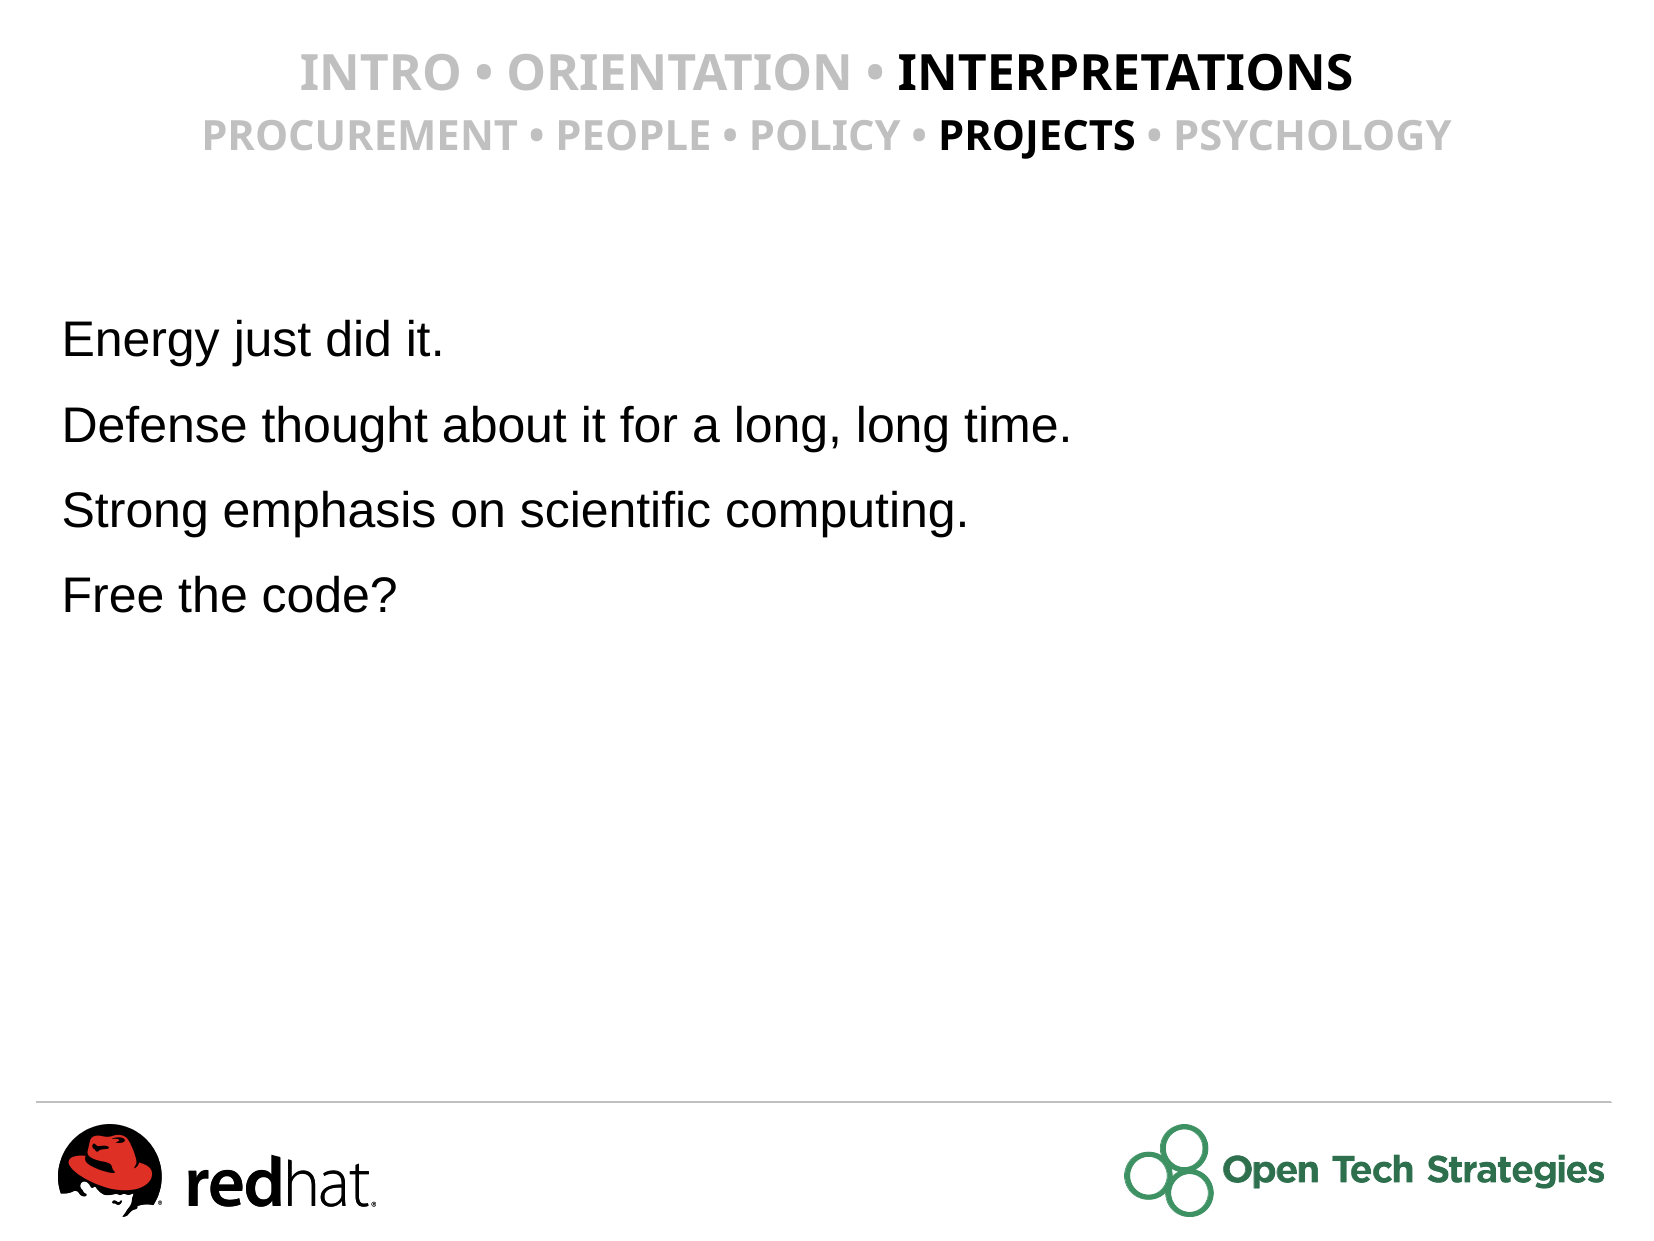

# INTRO • ORIENTATION • INTERPRETATIONS PROCUREMENT • PEOPLE • POLICY • PROJECTS • PSYCHOLOGY
Energy just did it.
Defense thought about it for a long, long time.
Strong emphasis on scientific computing.
Free the code?